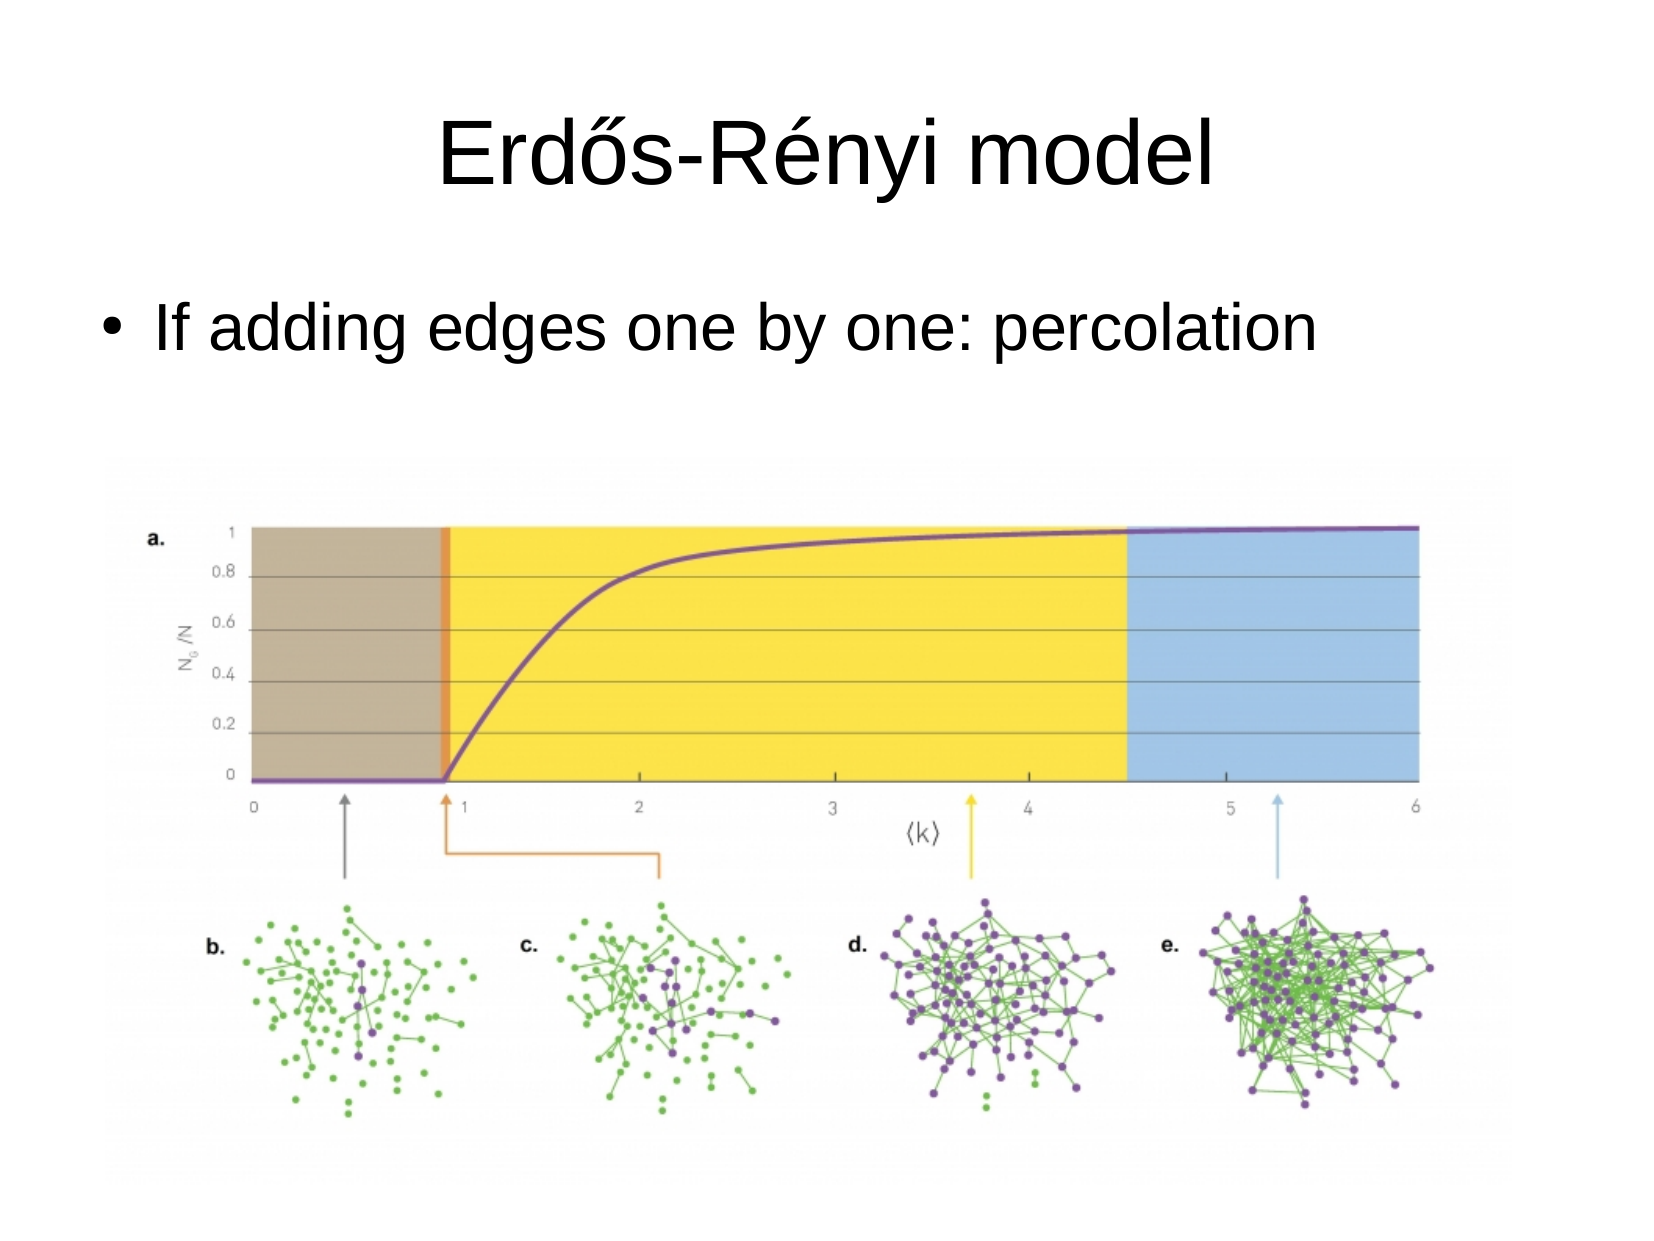

# Erdős-Rényi model
If adding edges one by one: percolation